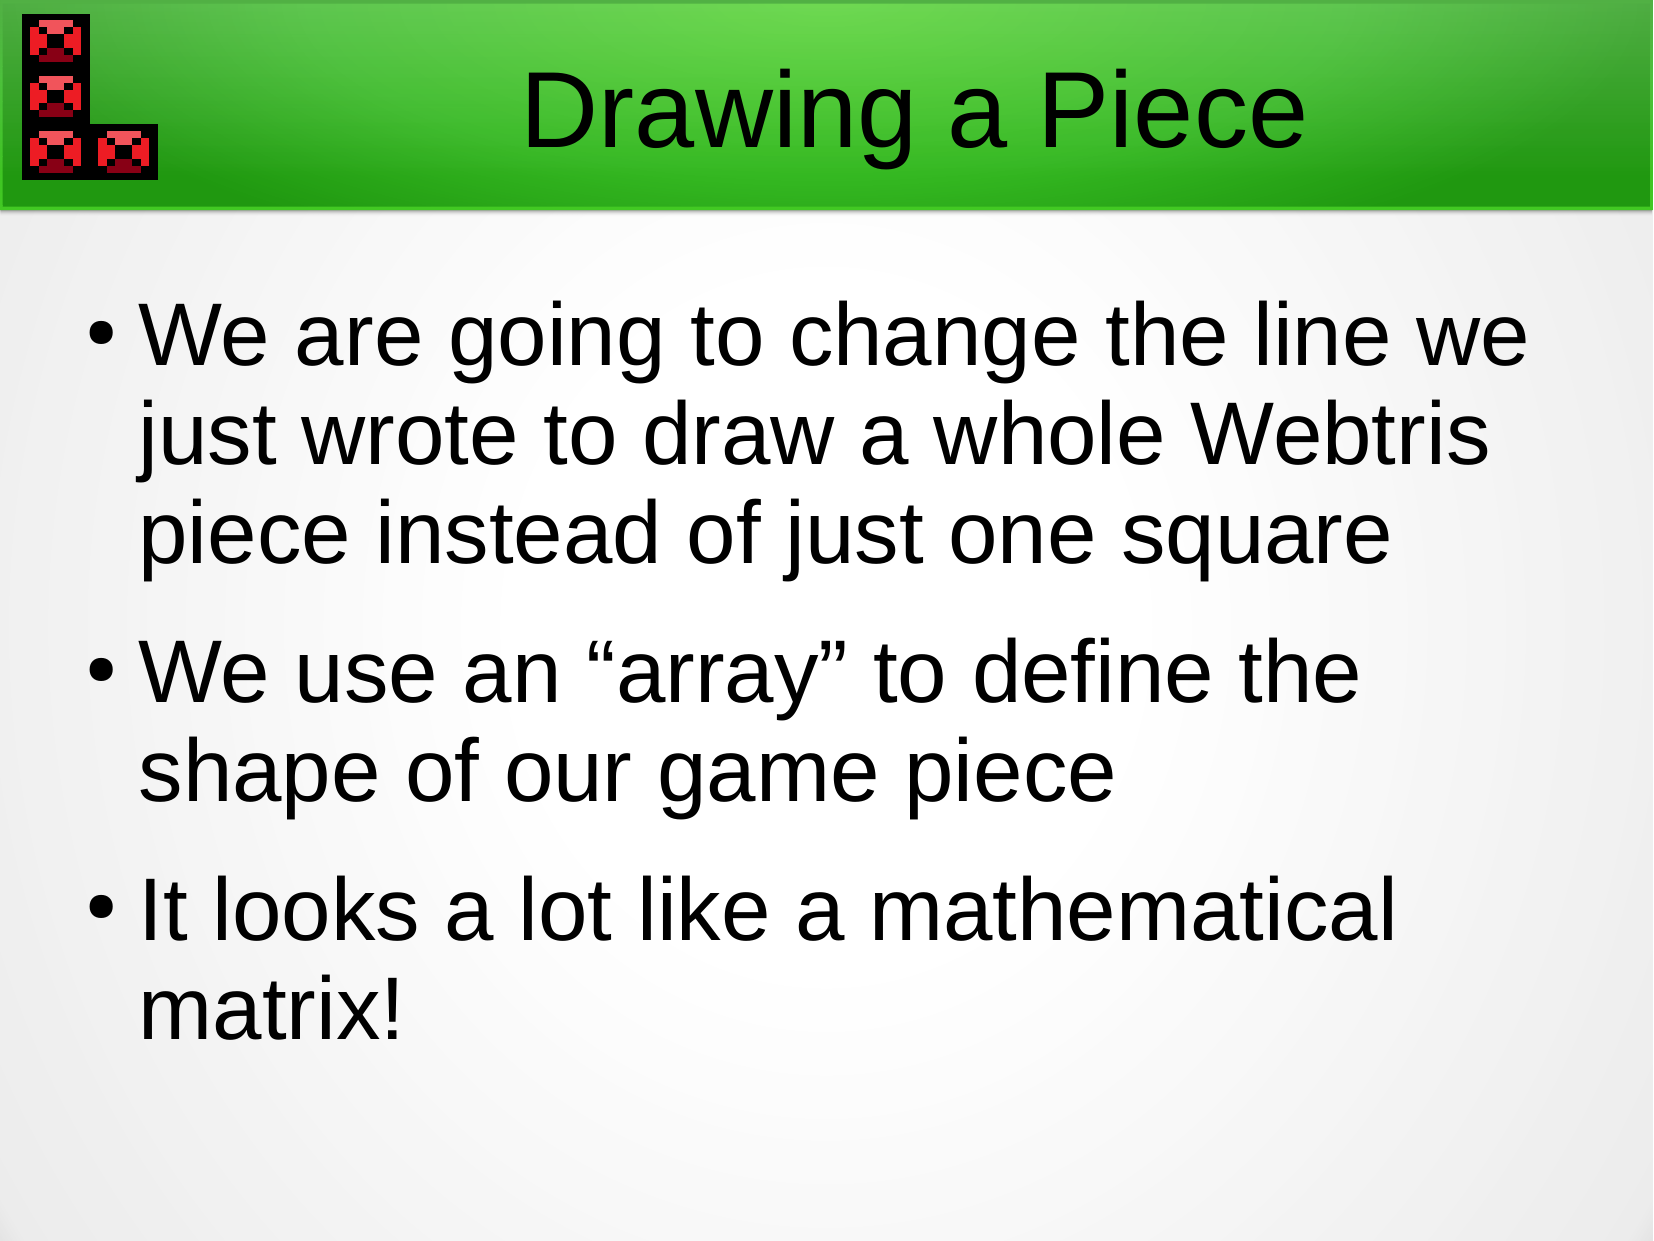

# Drawing a Piece
We are going to change the line we just wrote to draw a whole Webtris piece instead of just one square
We use an “array” to define the shape of our game piece
It looks a lot like a mathematical matrix!